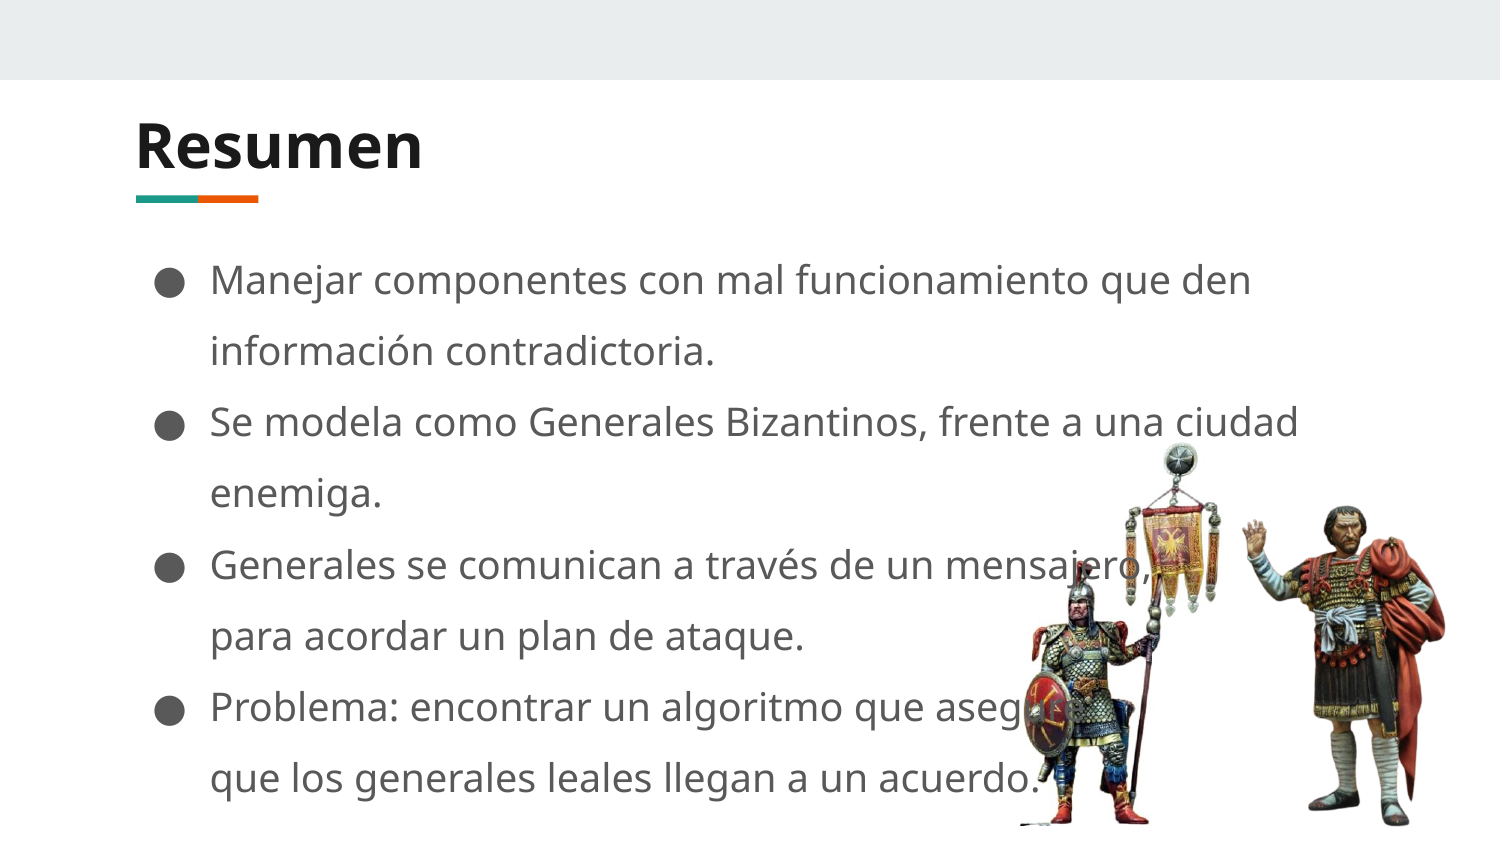

# Resumen
Manejar componentes con mal funcionamiento que den información contradictoria.
Se modela como Generales Bizantinos, frente a una ciudad enemiga.
Generales se comunican a través de un mensajero,
para acordar un plan de ataque.
Problema: encontrar un algoritmo que asegure
que los generales leales llegan a un acuerdo.